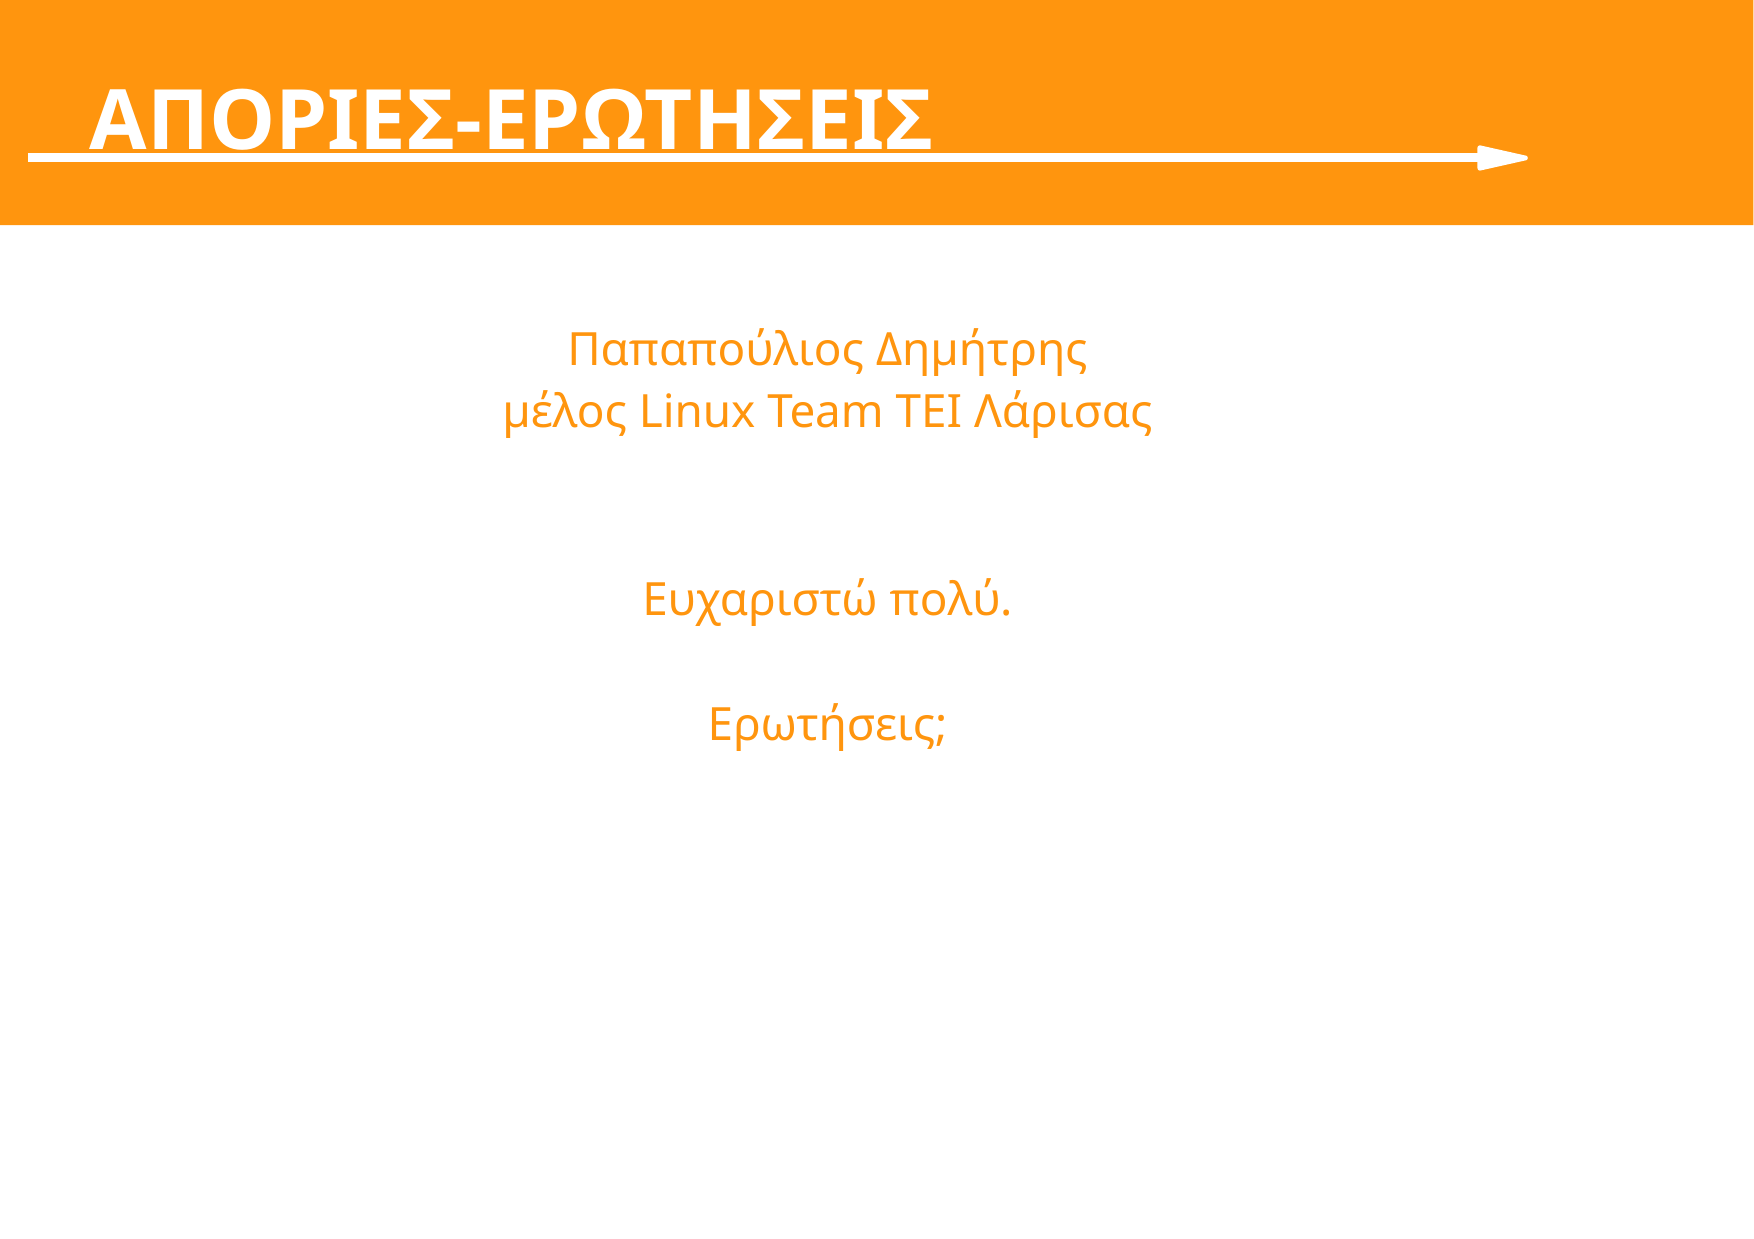

ΑΠΟΡΙΕΣ-ΕΡΩΤΗΣΕΙΣ
Παπαπούλιος Δημήτρης
μέλος Linux Team ΤΕΙ Λάρισας
Ευχαριστώ πολύ.
Ερωτήσεις;